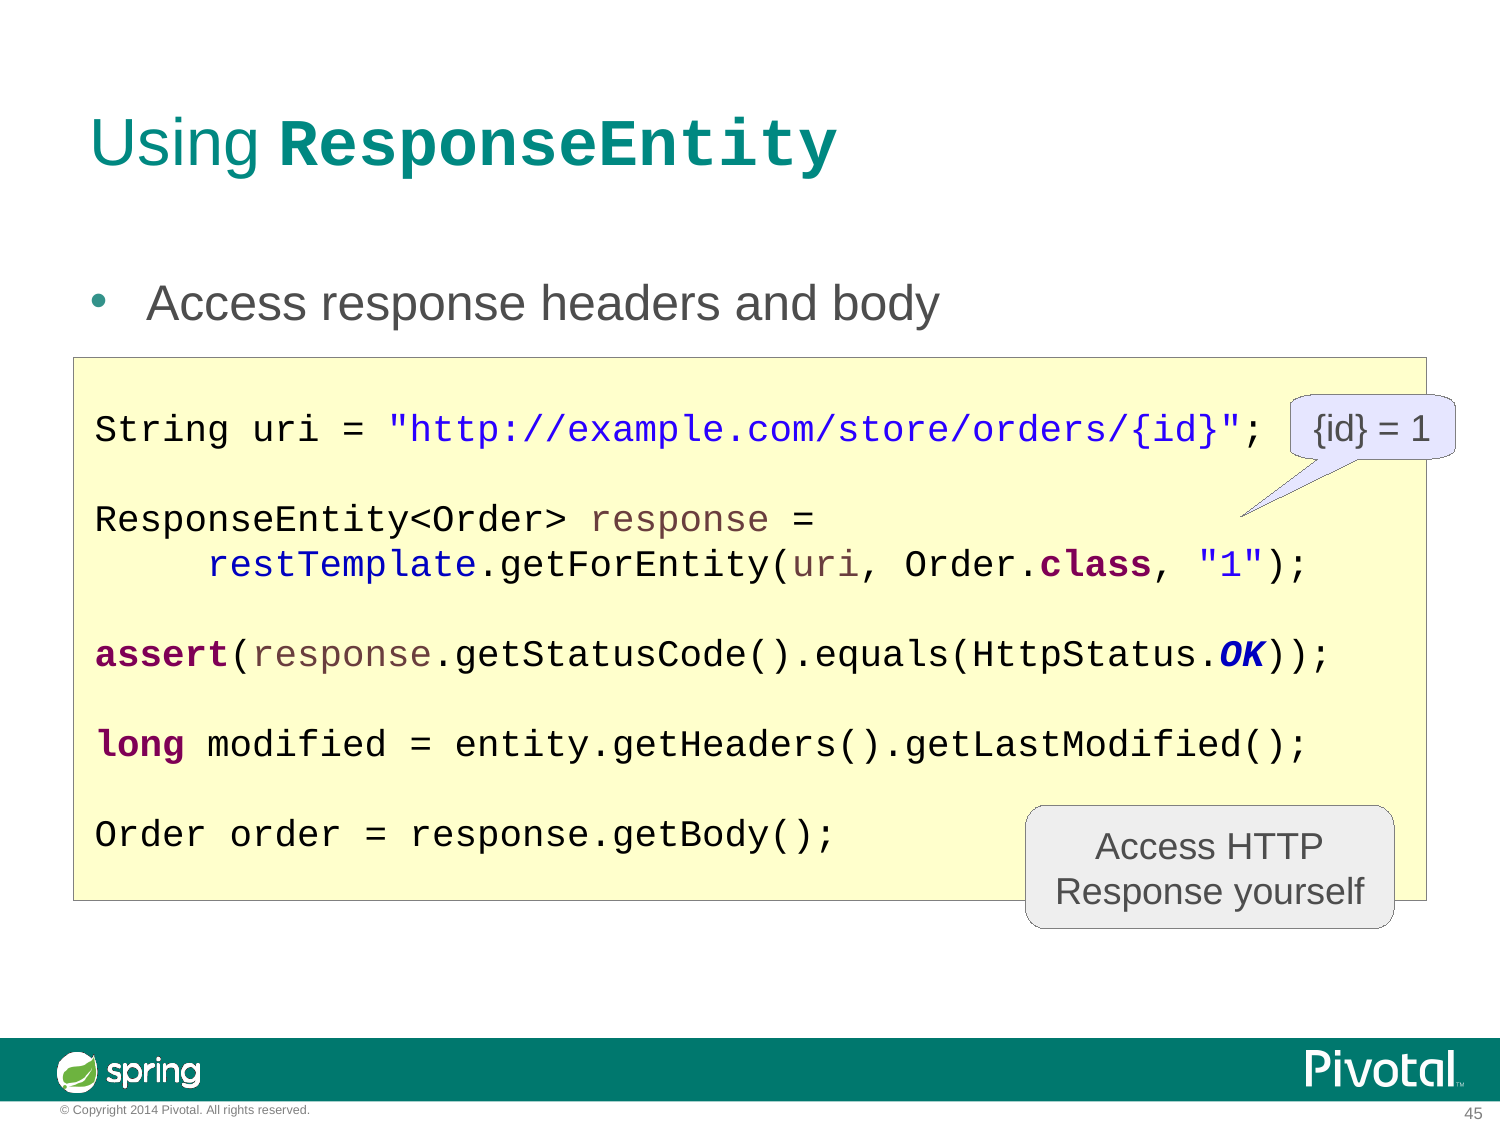

# Using ResponseEntity
Access response headers and body
String uri = "http://example.com/store/orders/{id}";
ResponseEntity<Order> response =
 restTemplate.getForEntity(uri, Order.class, "1");
assert(response.getStatusCode().equals(HttpStatus.OK));
long modified = entity.getHeaders().getLastModified();
Order order = response.getBody();
{id} = 1
Access HTTP Response yourself